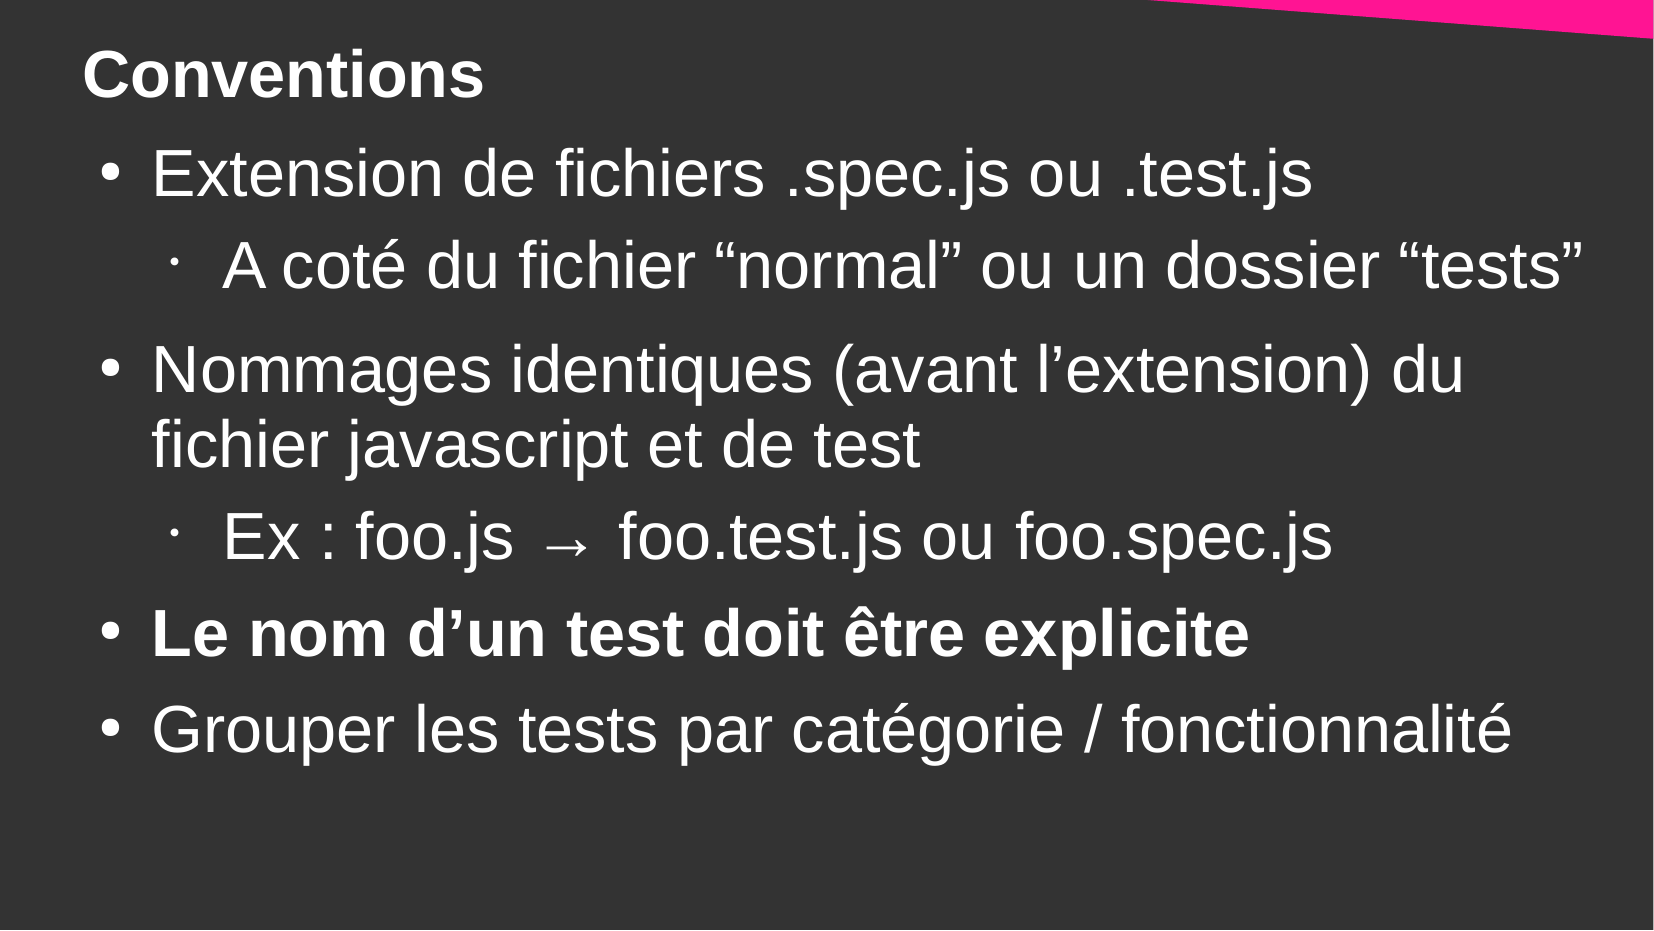

# Conventions
Extension de fichiers .spec.js ou .test.js
A coté du fichier “normal” ou un dossier “tests”
Nommages identiques (avant l’extension) du fichier javascript et de test
Ex : foo.js → foo.test.js ou foo.spec.js
Le nom d’un test doit être explicite
Grouper les tests par catégorie / fonctionnalité